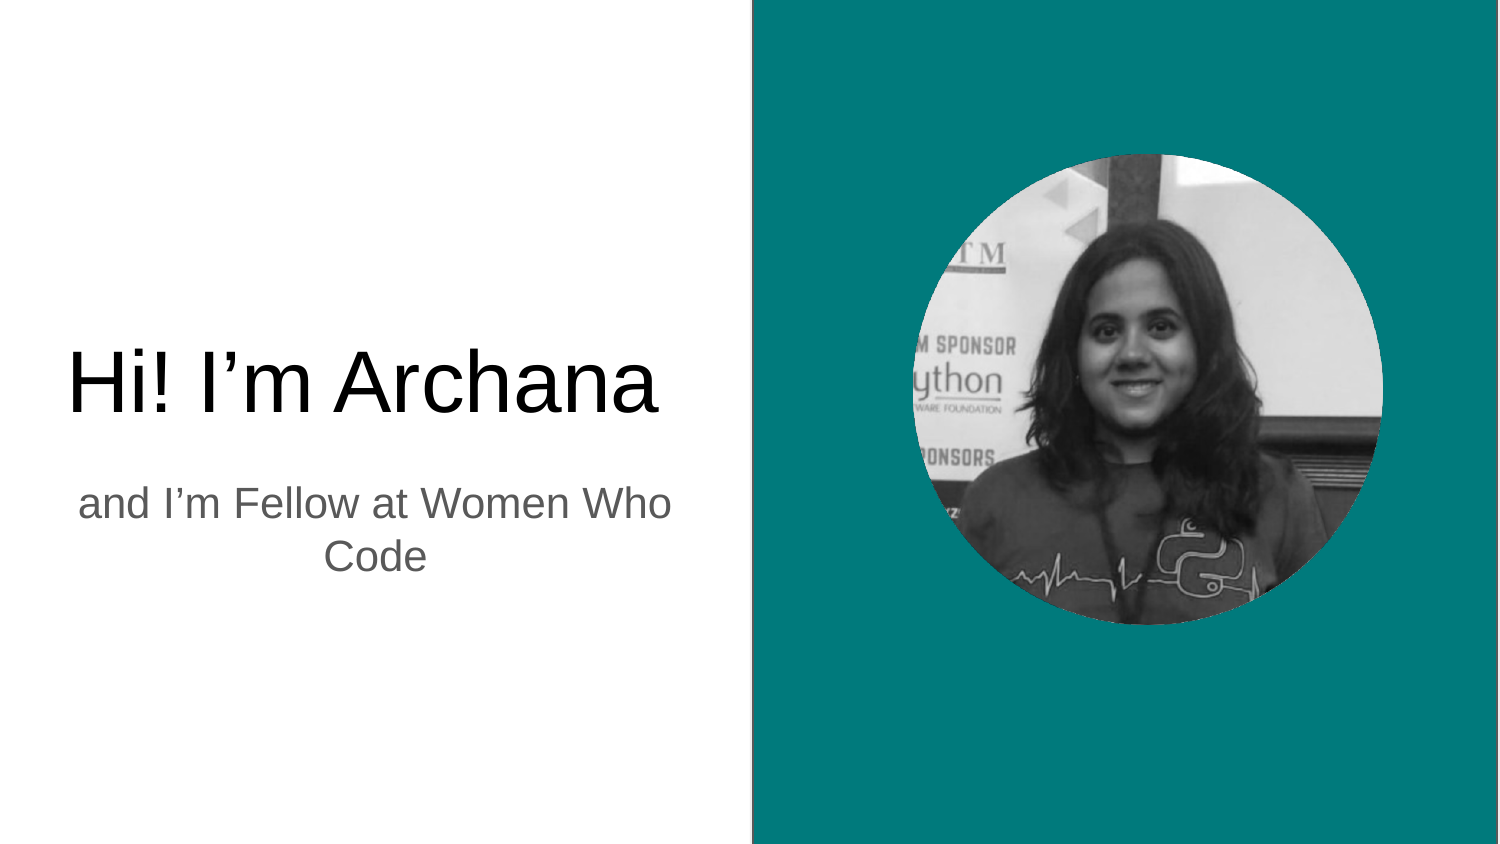

# Hi! I’m Archana
and I’m Fellow at Women Who Code